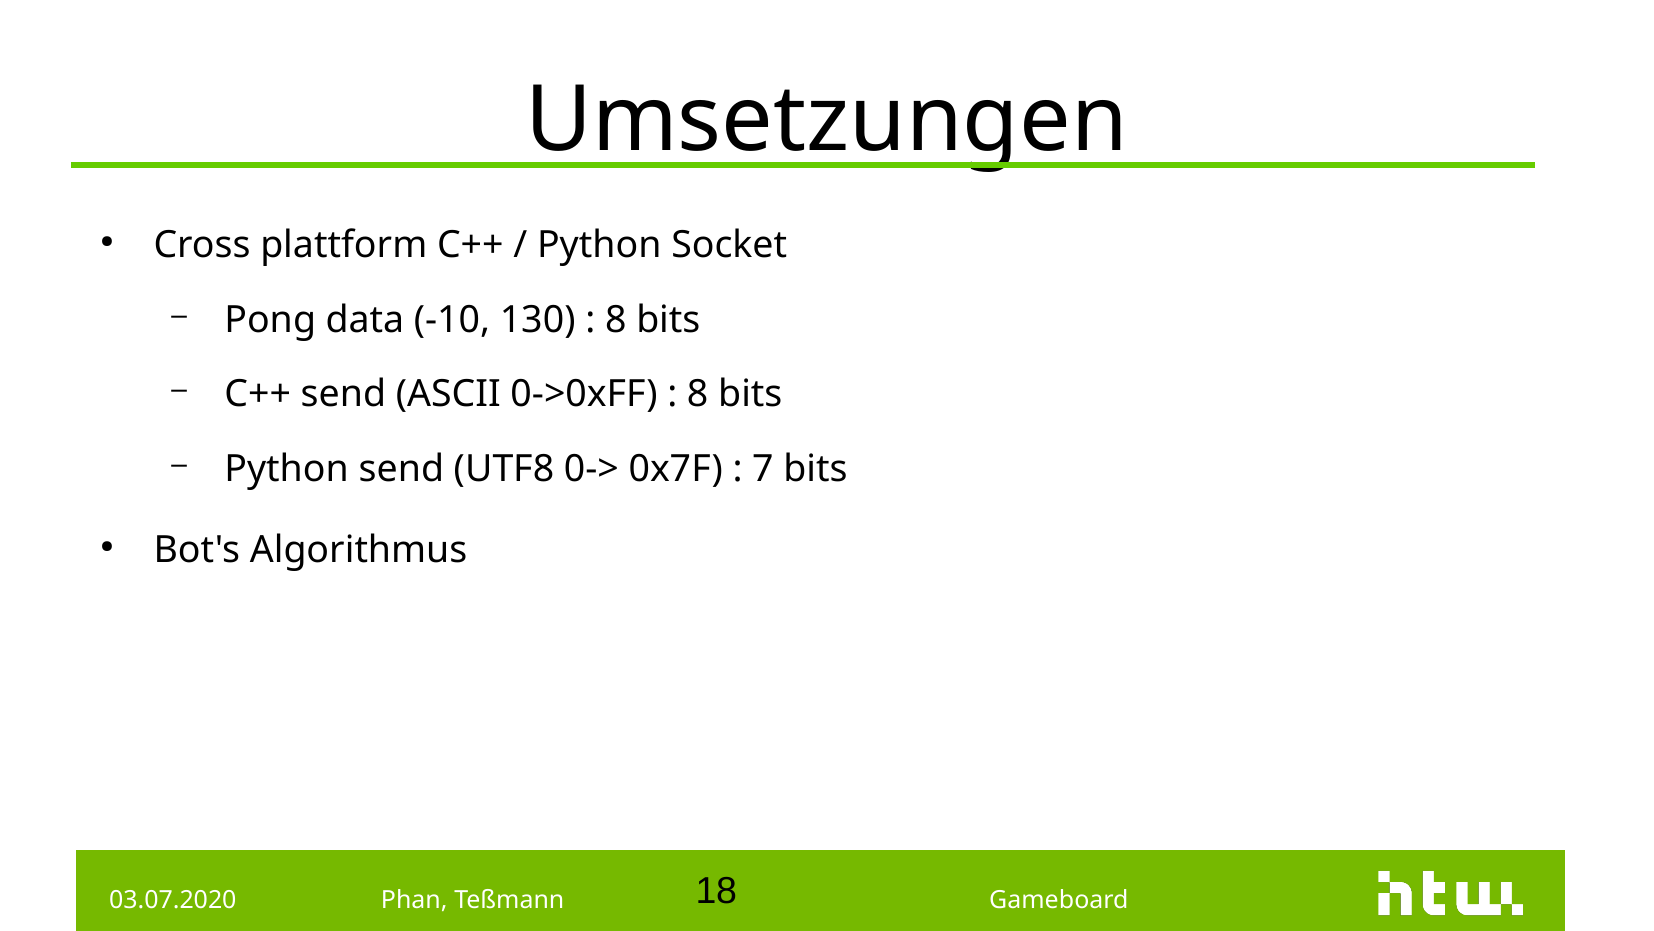

# Umsetzungen
Cross plattform C++ / Python Socket
Pong data (-10, 130) : 8 bits
C++ send (ASCII 0->0xFF) : 8 bits
Python send (UTF8 0-> 0x7F) : 7 bits
Bot's Algorithmus